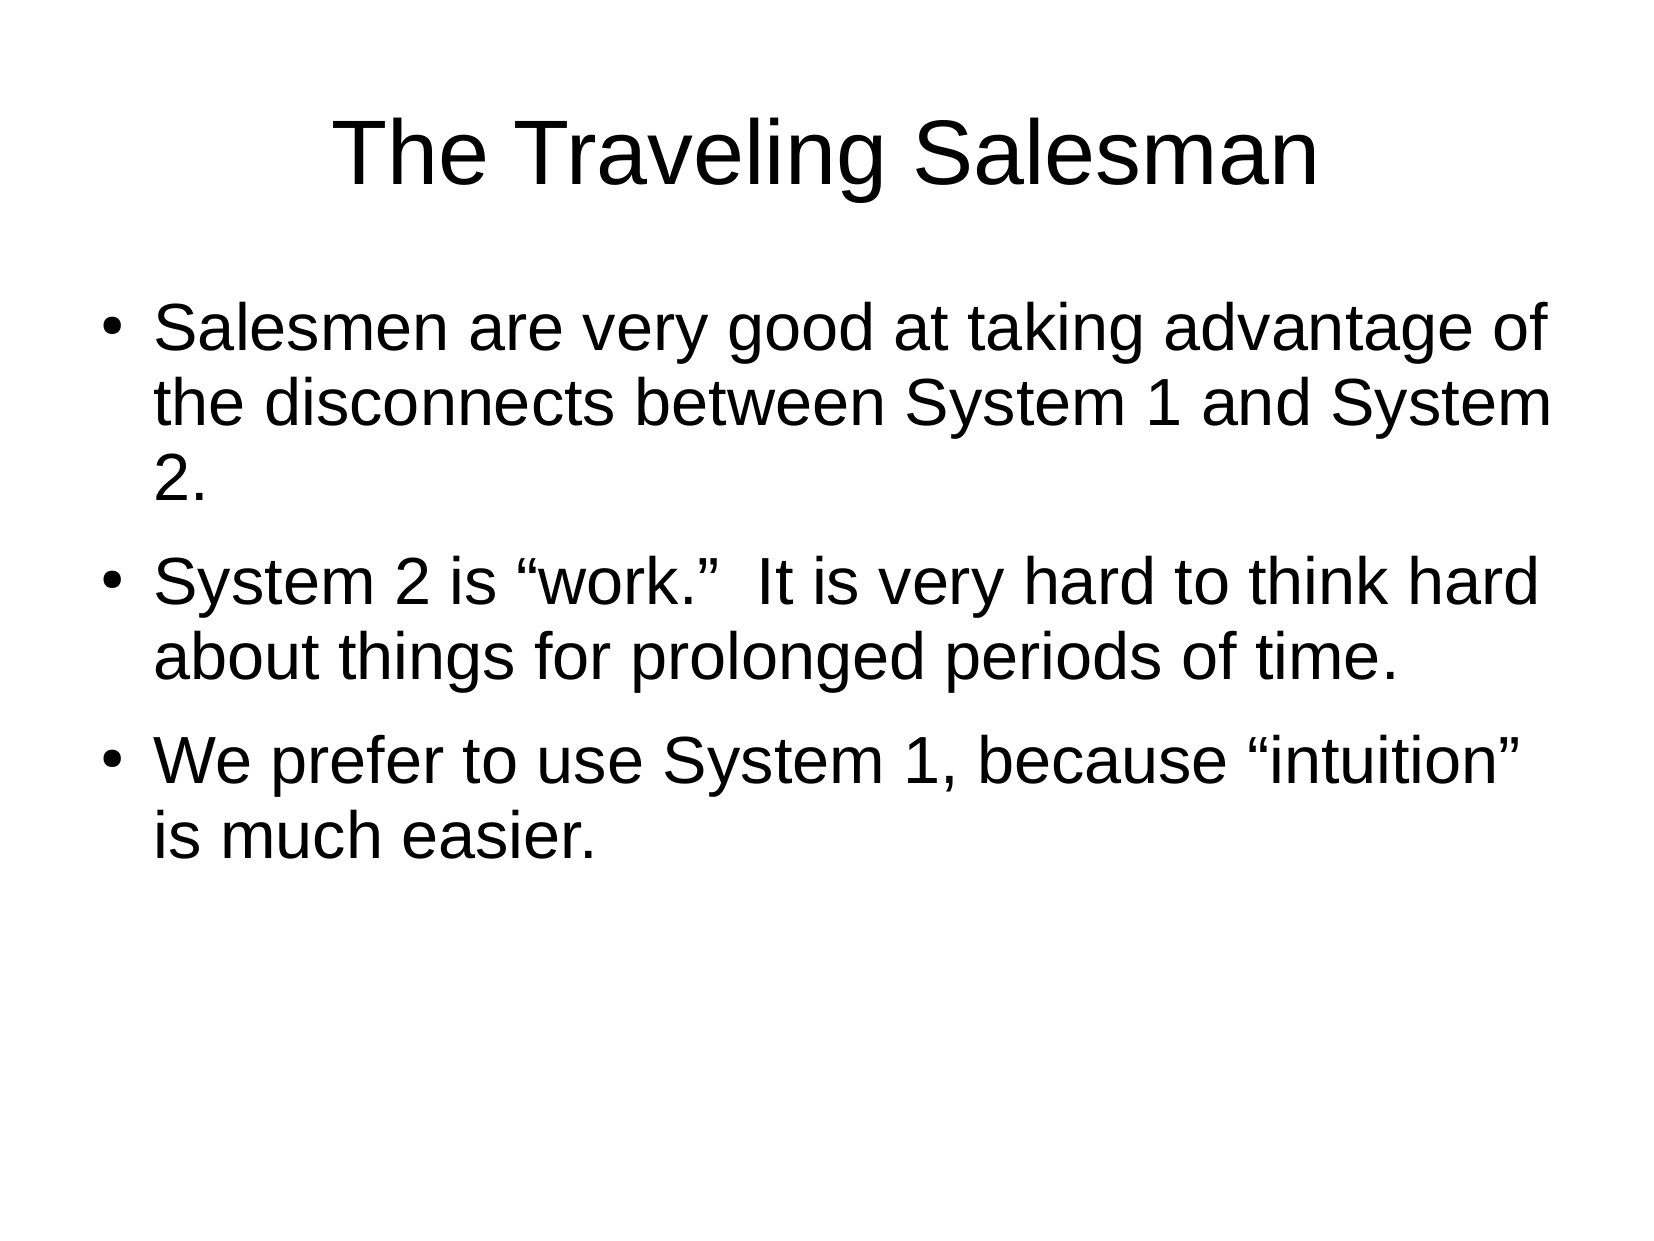

# The Traveling Salesman
Salesmen are very good at taking advantage of the disconnects between System 1 and System 2.
System 2 is “work.” It is very hard to think hard about things for prolonged periods of time.
We prefer to use System 1, because “intuition” is much easier.